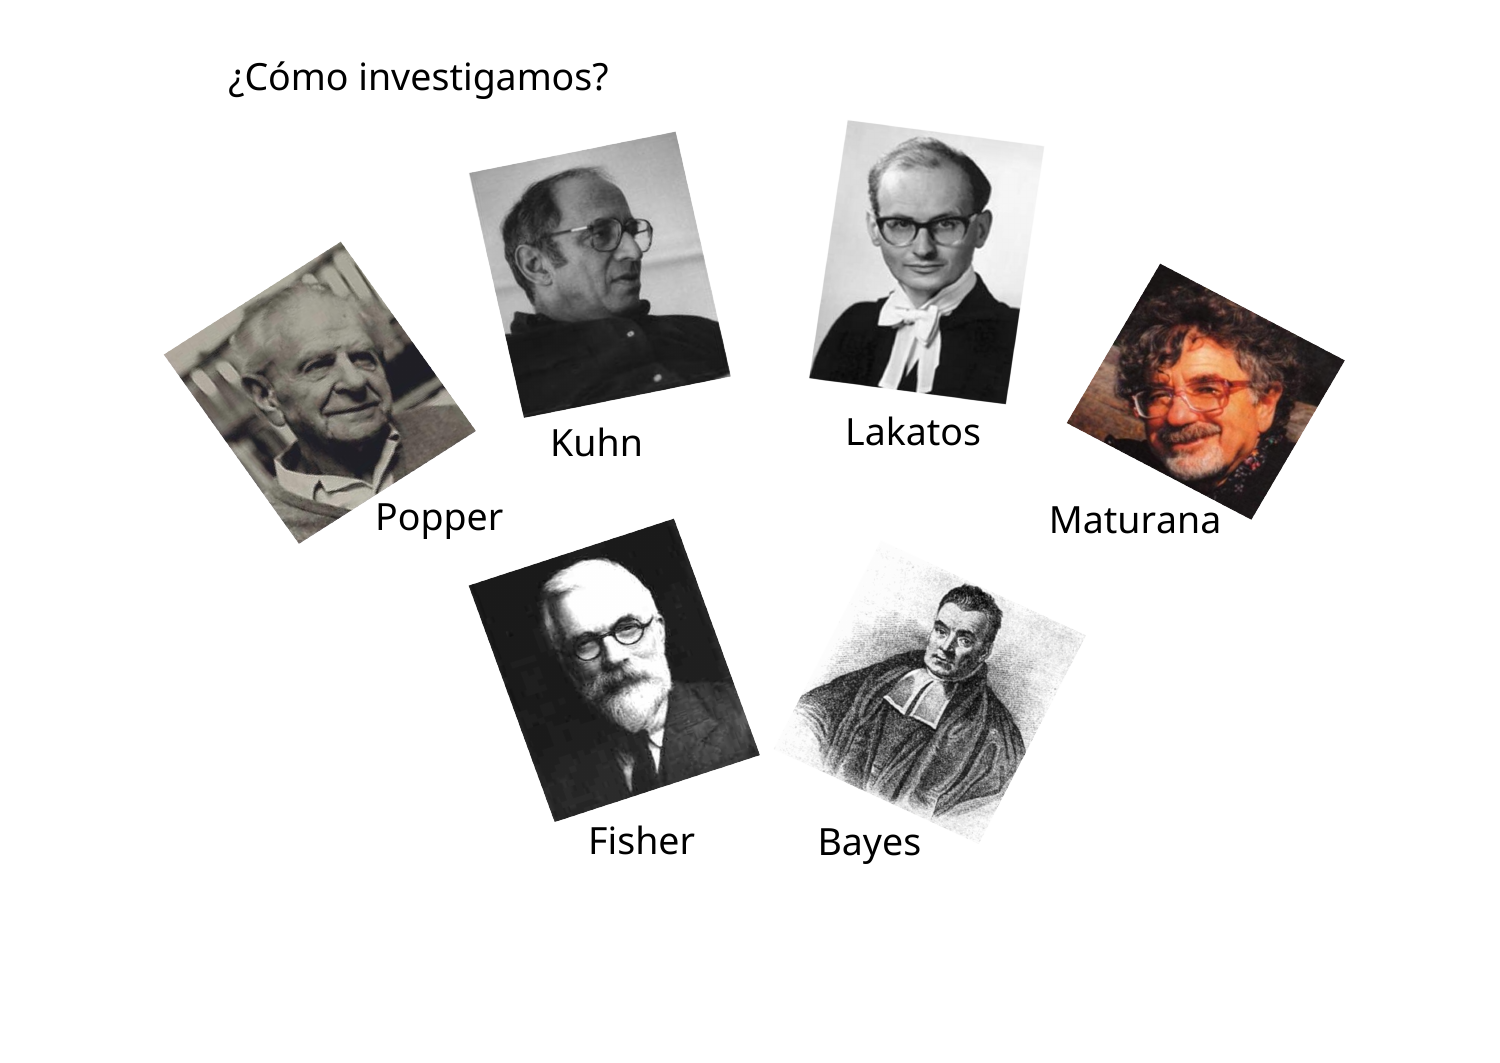

¿Cómo investigamos?
Lakatos
Kuhn
Popper
Maturana
Fisher
Bayes